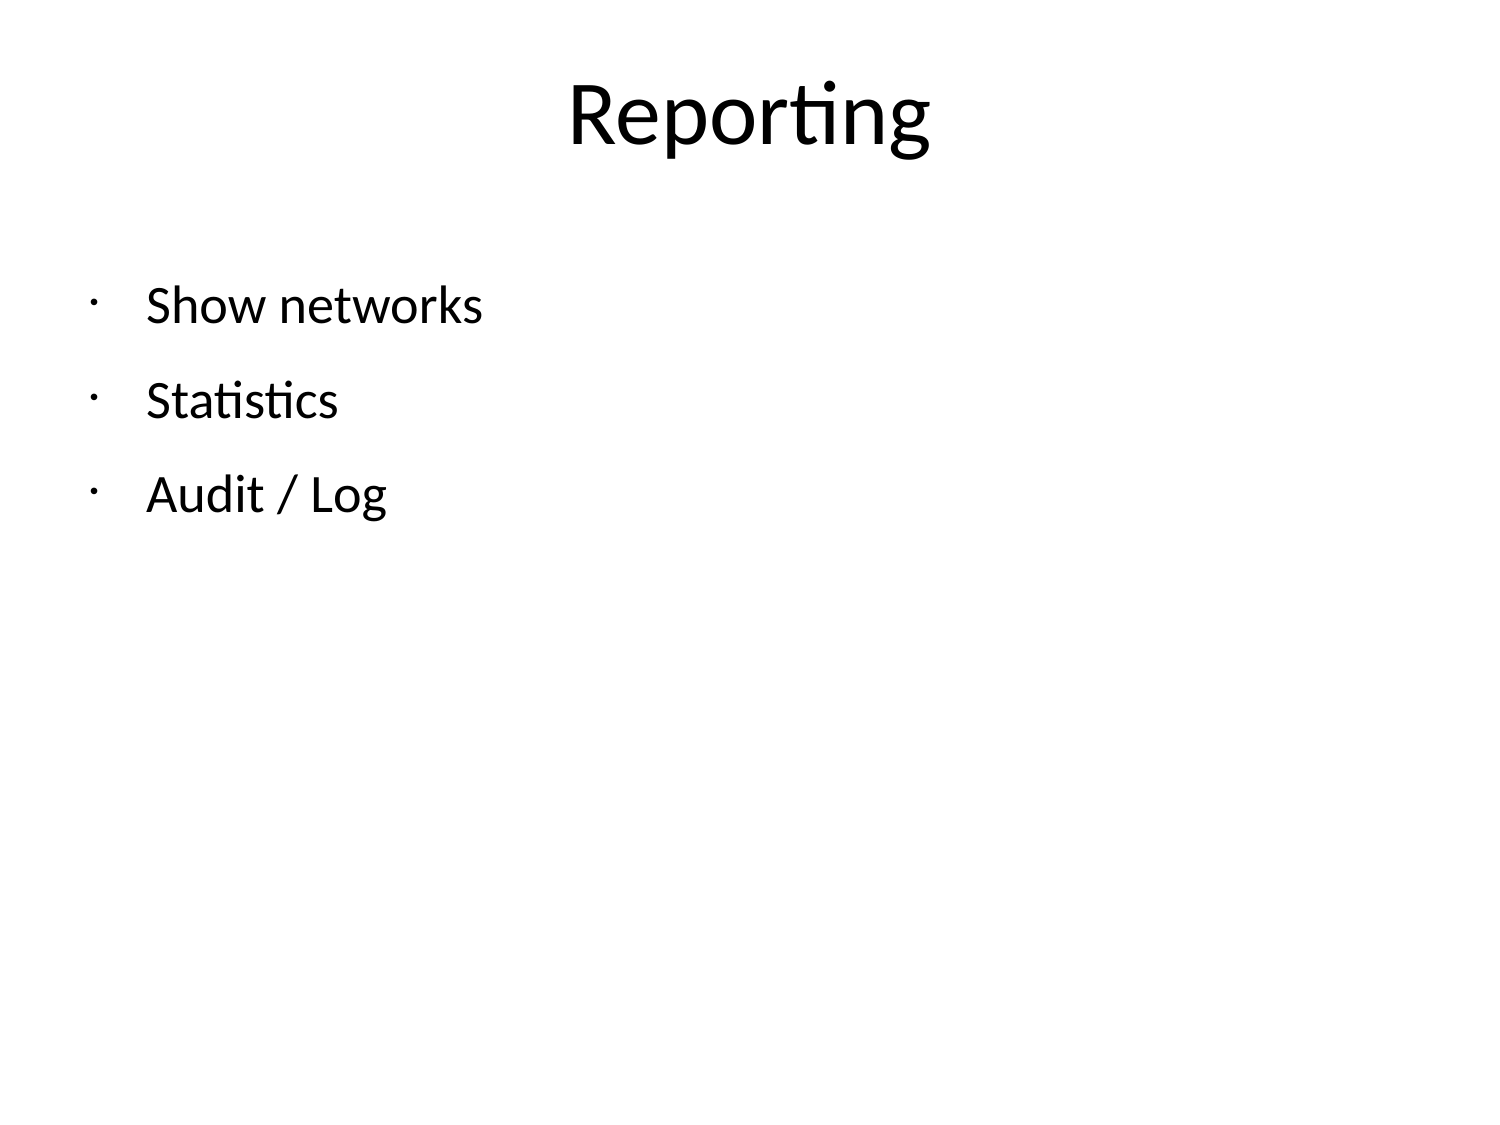

# Reporting
Show networks
Statistics
Audit / Log